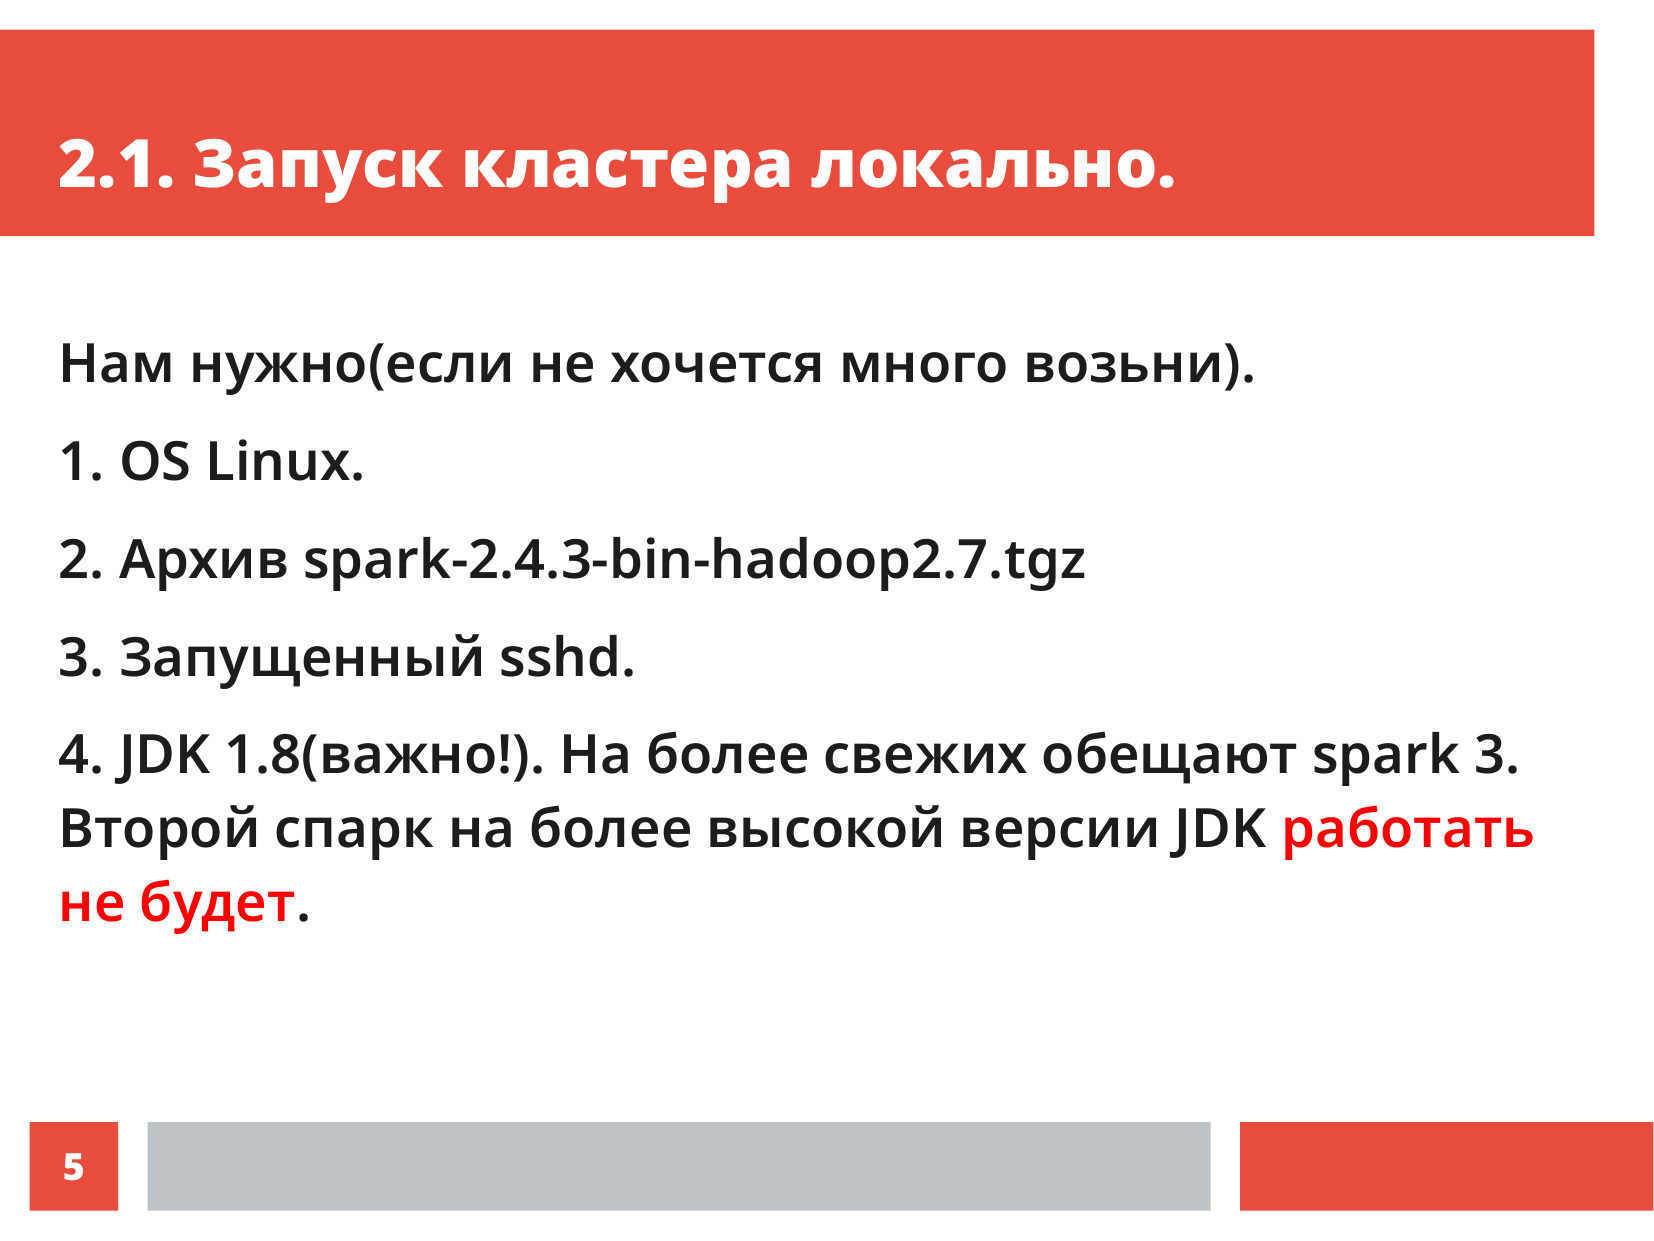

# 2.1. Запуск кластера локально.
Нам нужно(если не хочется много возьни).
1. OS Linux.
2. Архив spark-2.4.3-bin-hadoop2.7.tgz
3. Запущенный sshd.
4. JDK 1.8(важно!). На более свежих обещают spark 3. Второй спарк на более высокой версии JDK работать не будет.
5